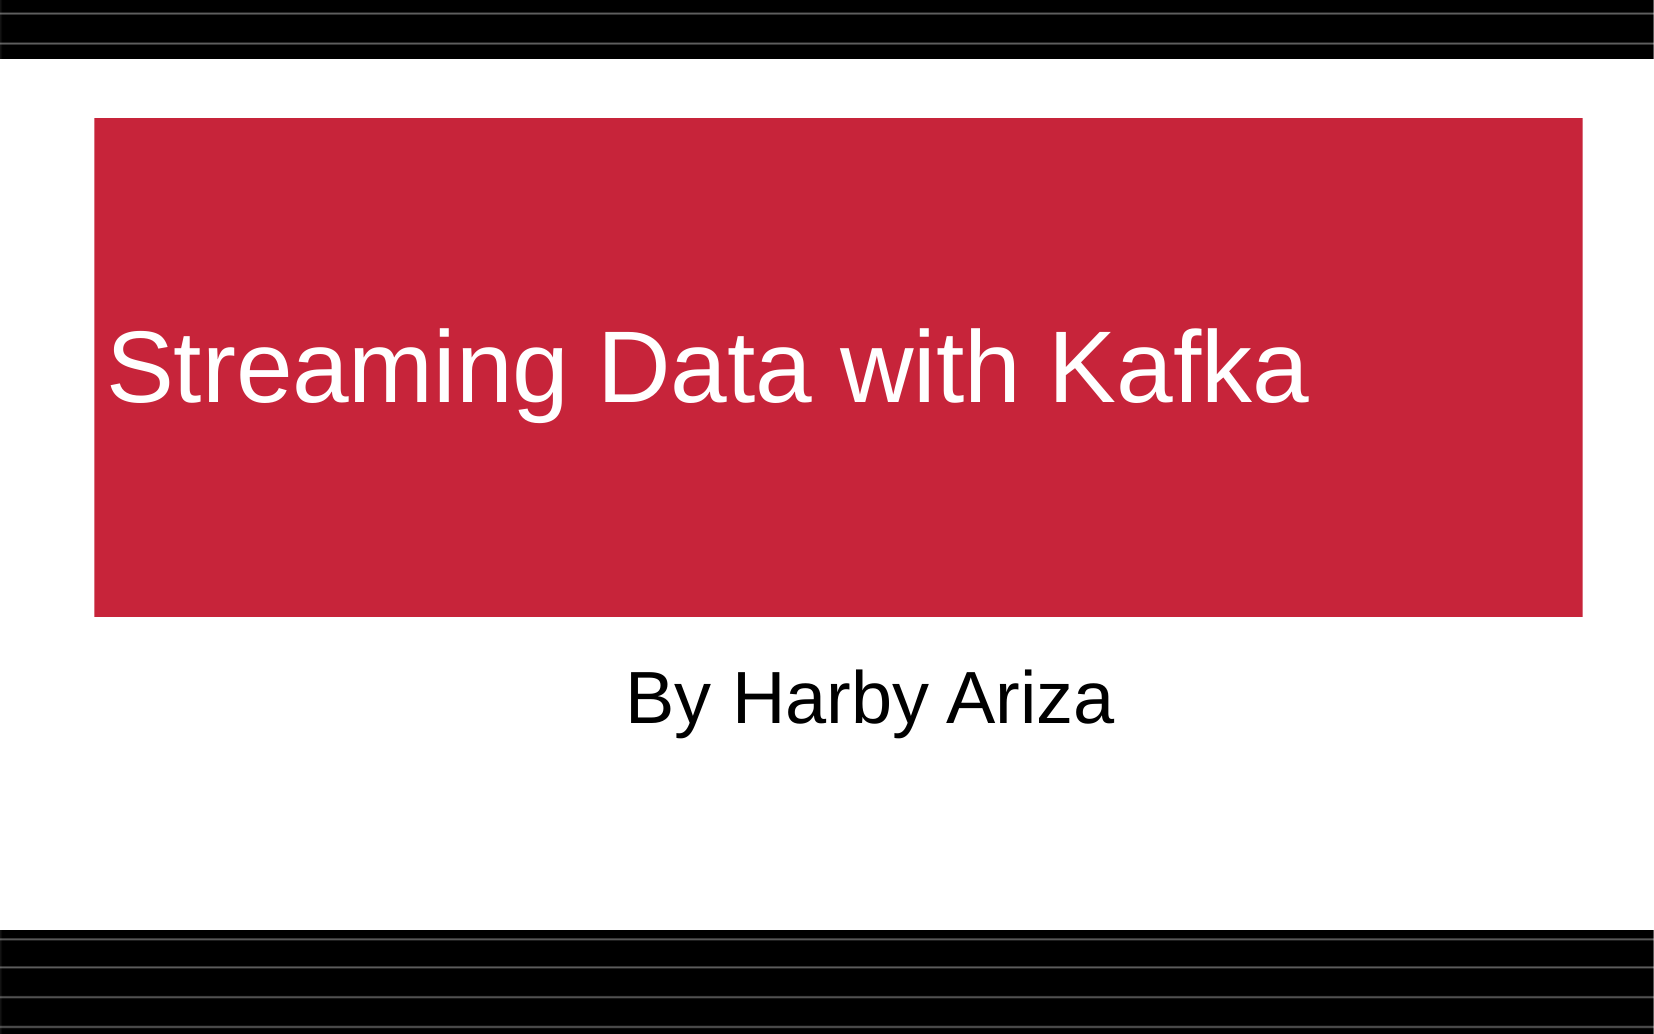

# Streaming Data with Kafka
By Harby Ariza